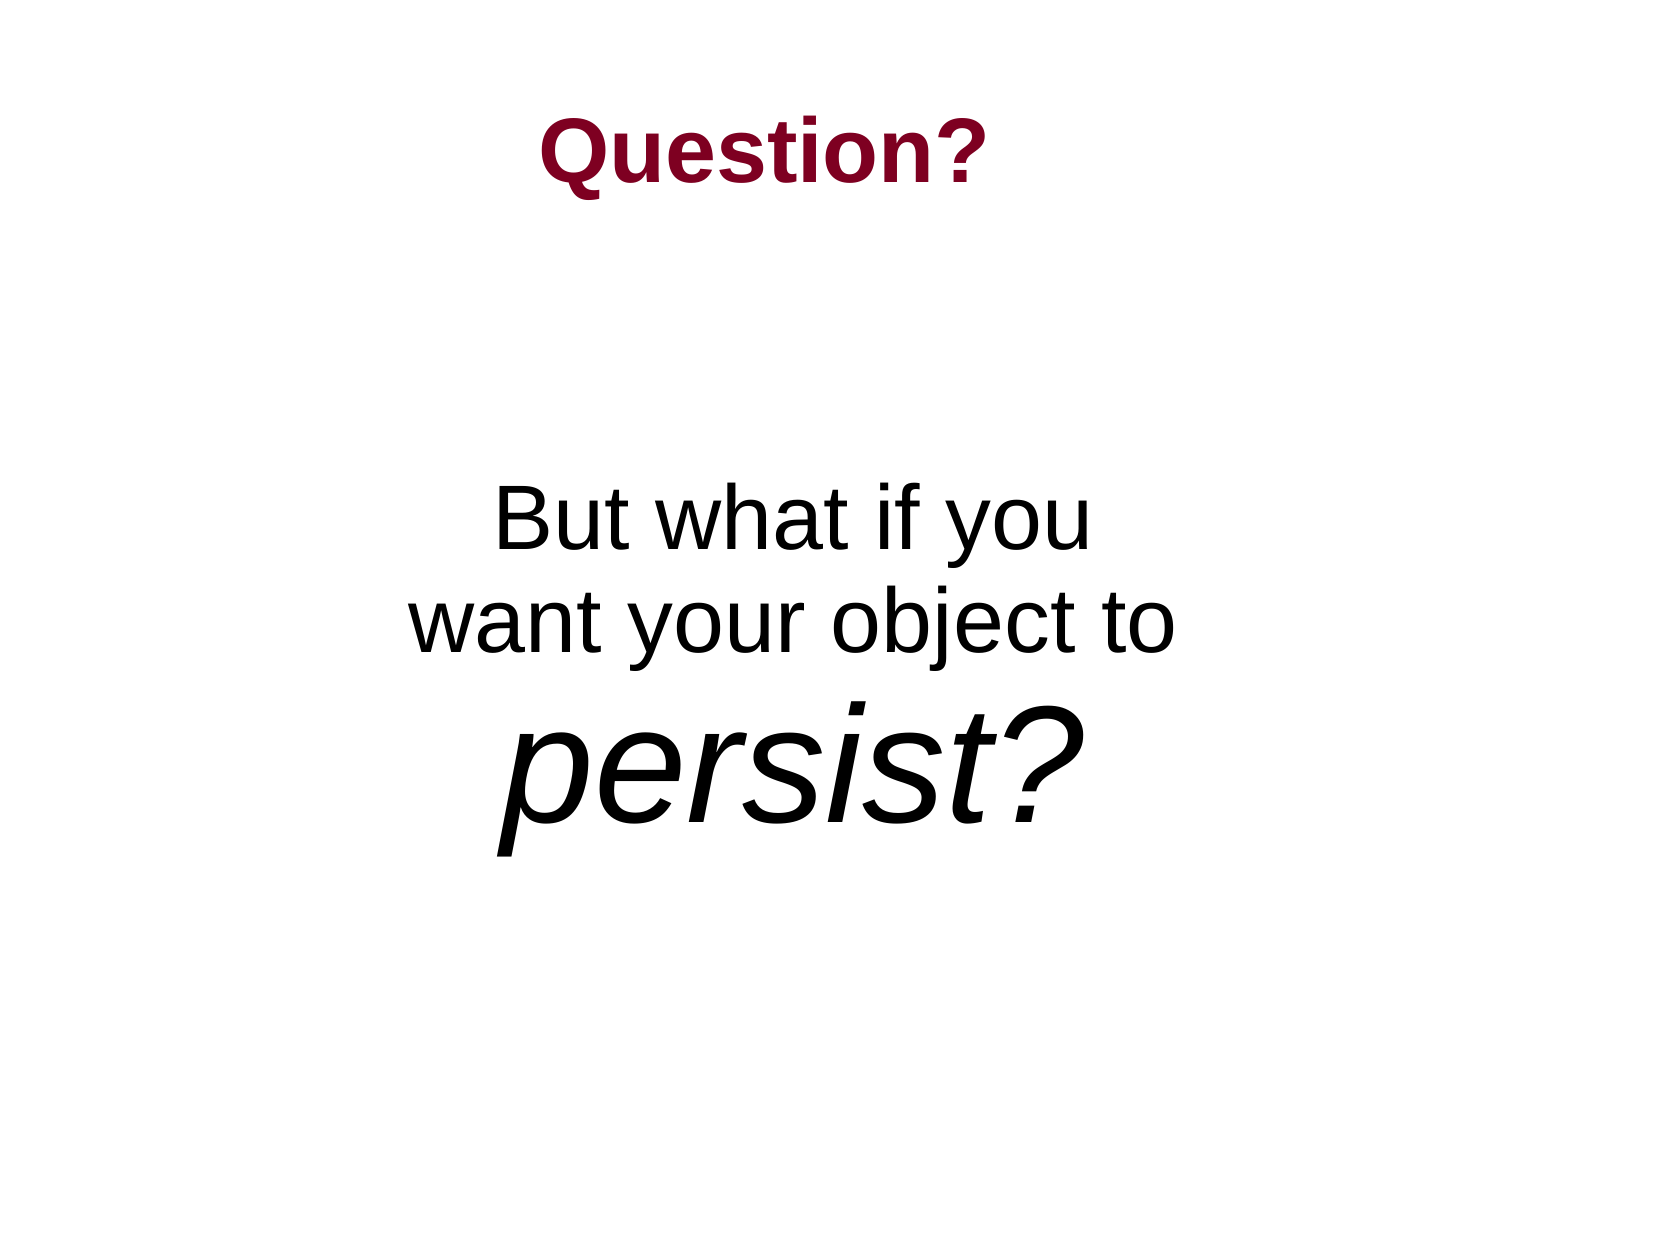

Question?
# But what if you
want your object to
persist?